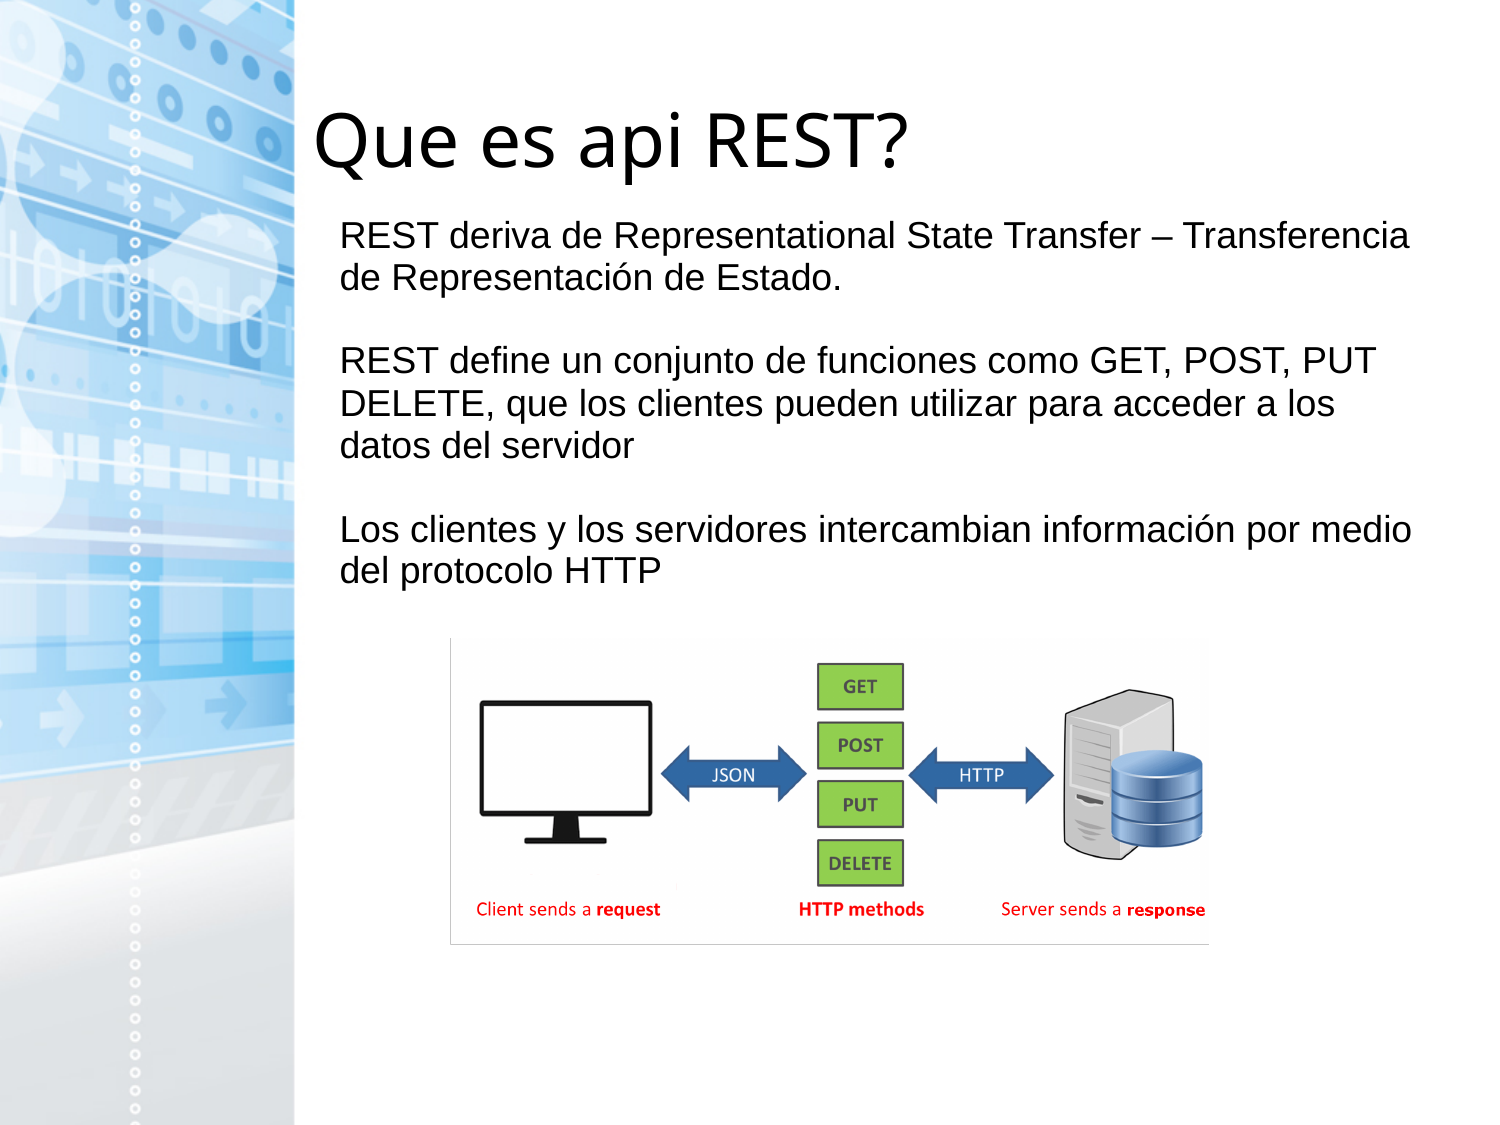

# Que es api REST?
REST deriva de Representational State Transfer – Transferencia de Representación de Estado.
REST define un conjunto de funciones como GET, POST, PUT DELETE, que los clientes pueden utilizar para acceder a los datos del servidor
Los clientes y los servidores intercambian información por medio del protocolo HTTP